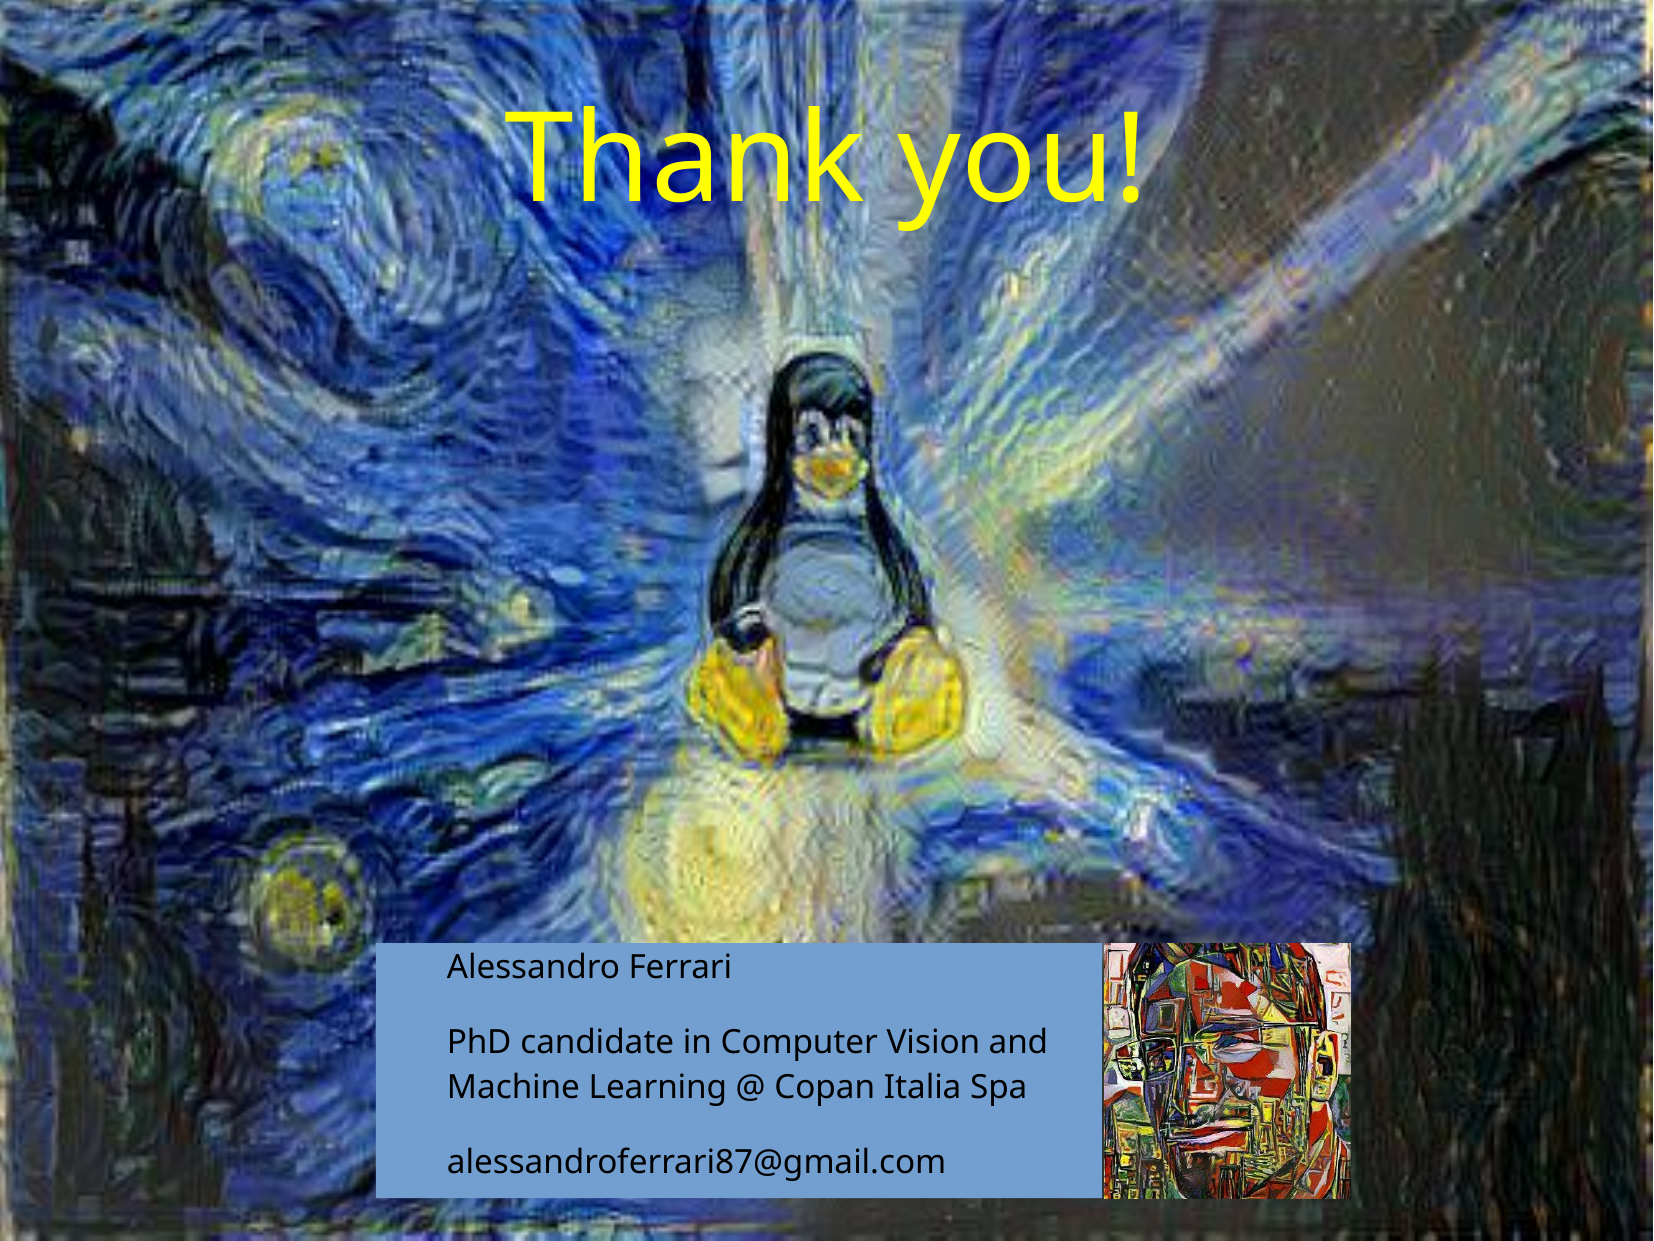

# Thank you!
Alessandro Ferrari
PhD candidate in Computer Vision and Machine Learning @ Copan Italia Spa
alessandroferrari87@gmail.com